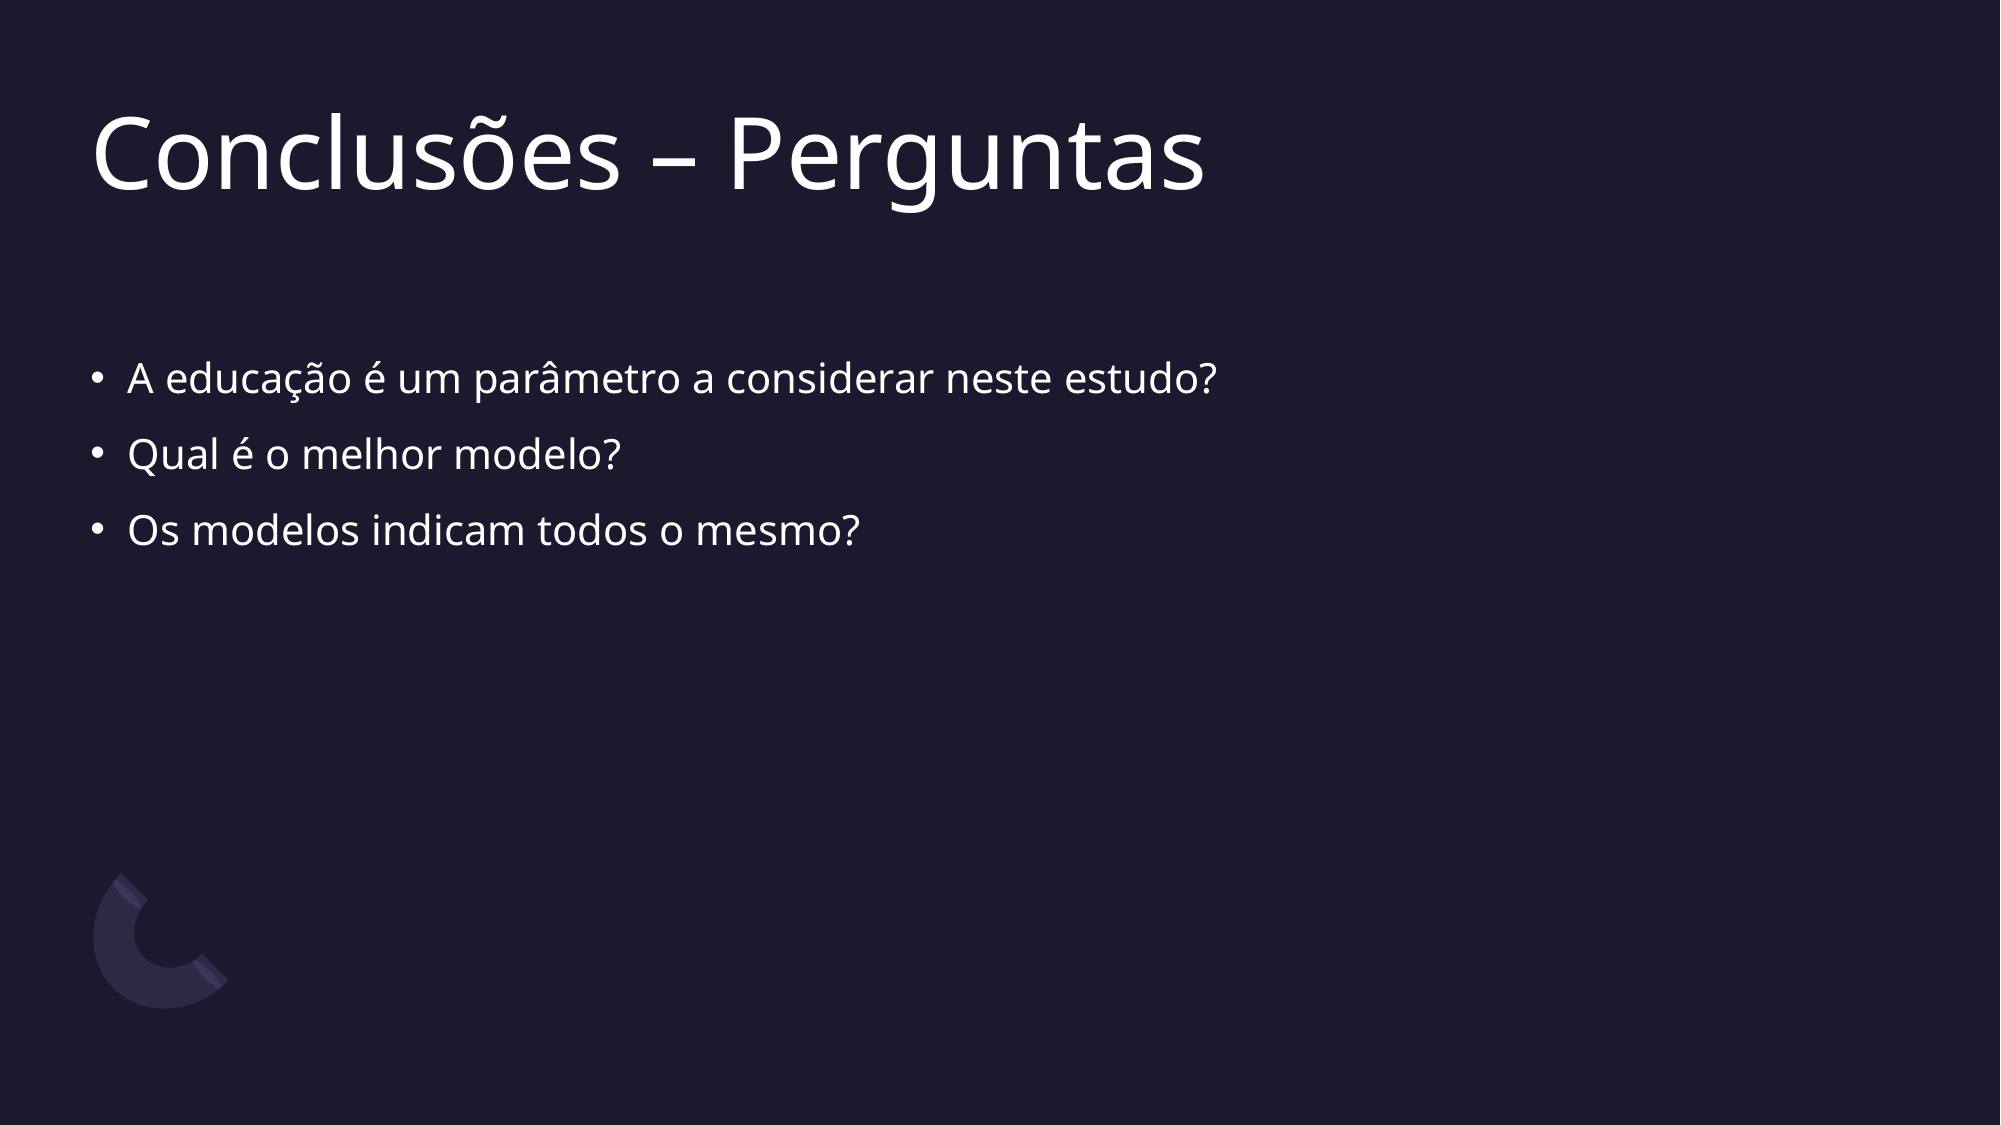

# Conclusões – Perguntas
A educação é um parâmetro a considerar neste estudo?
Qual é o melhor modelo?
Os modelos indicam todos o mesmo?